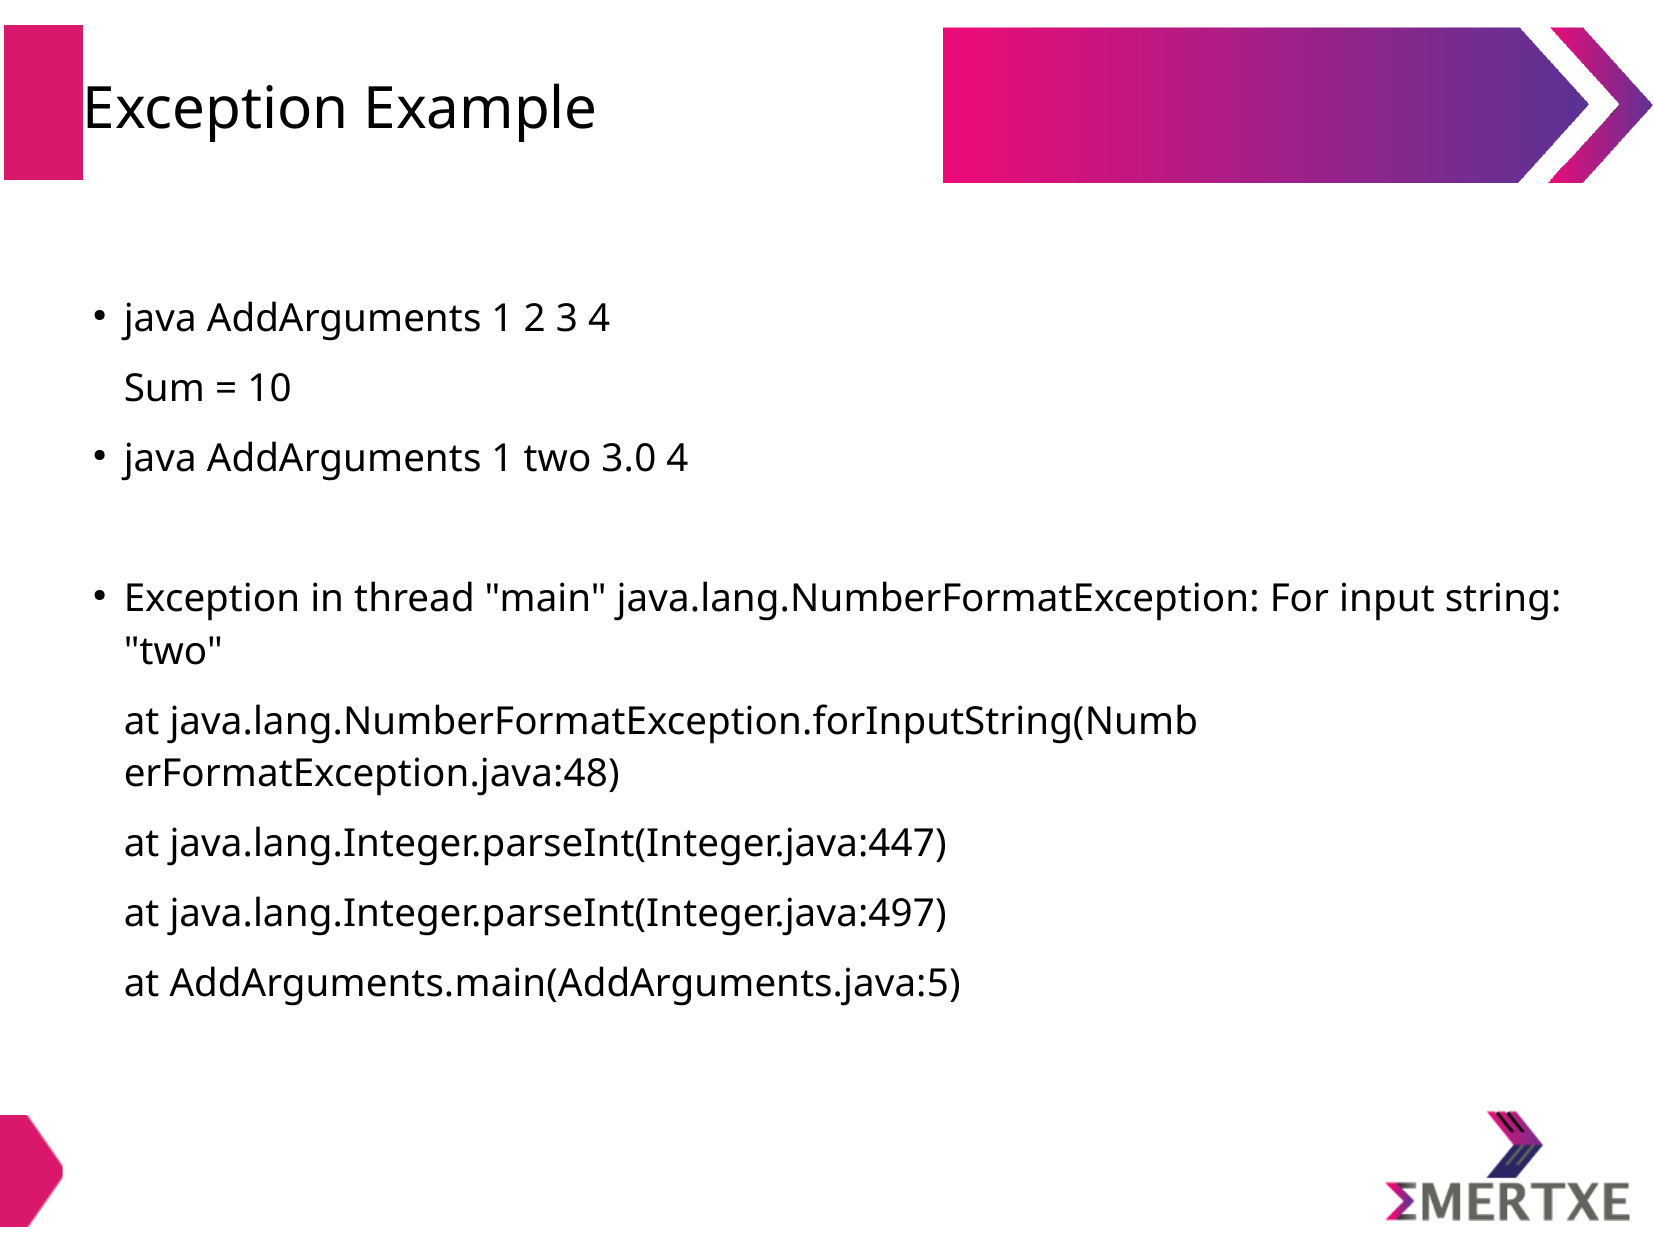

# Exception Example
java AddArguments 1 2 3 4
Sum = 10
java AddArguments 1 two 3.0 4
Exception in thread "main" java.lang.NumberFormatException: For input string: "two"
at java.lang.NumberFormatException.forInputString(Numb erFormatException.java:48)
at java.lang.Integer.parseInt(Integer.java:447)
at java.lang.Integer.parseInt(Integer.java:497)
at AddArguments.main(AddArguments.java:5)